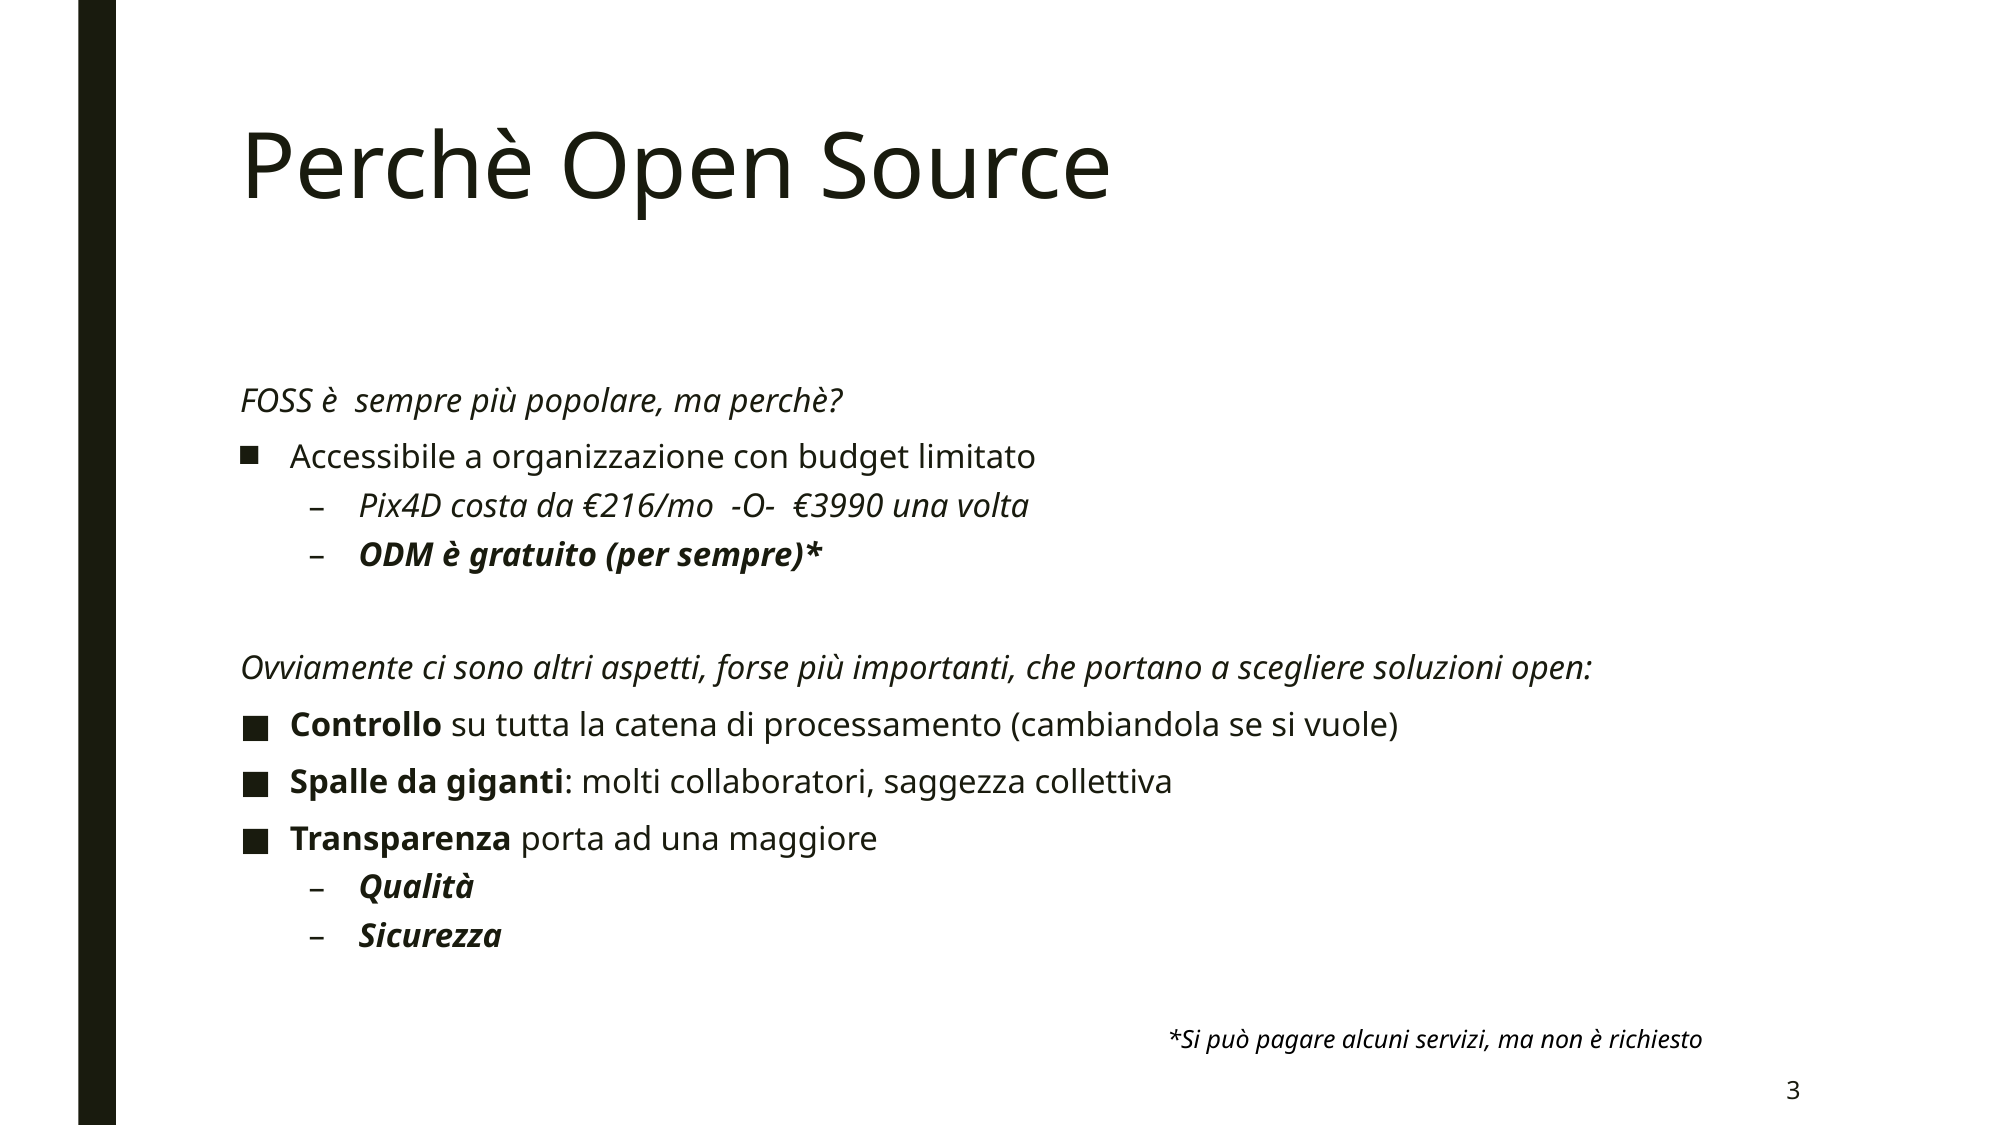

# Perchè Open Source
FOSS è sempre più popolare, ma perchè?
Accessibile a organizzazione con budget limitato
Pix4D costa da €216/mo -O- €3990 una volta
ODM è gratuito (per sempre)*
Ovviamente ci sono altri aspetti, forse più importanti, che portano a scegliere soluzioni open:
Controllo su tutta la catena di processamento (cambiandola se si vuole)
Spalle da giganti: molti collaboratori, saggezza collettiva
Transparenza porta ad una maggiore
Qualità
Sicurezza
*Si può pagare alcuni servizi, ma non è richiesto